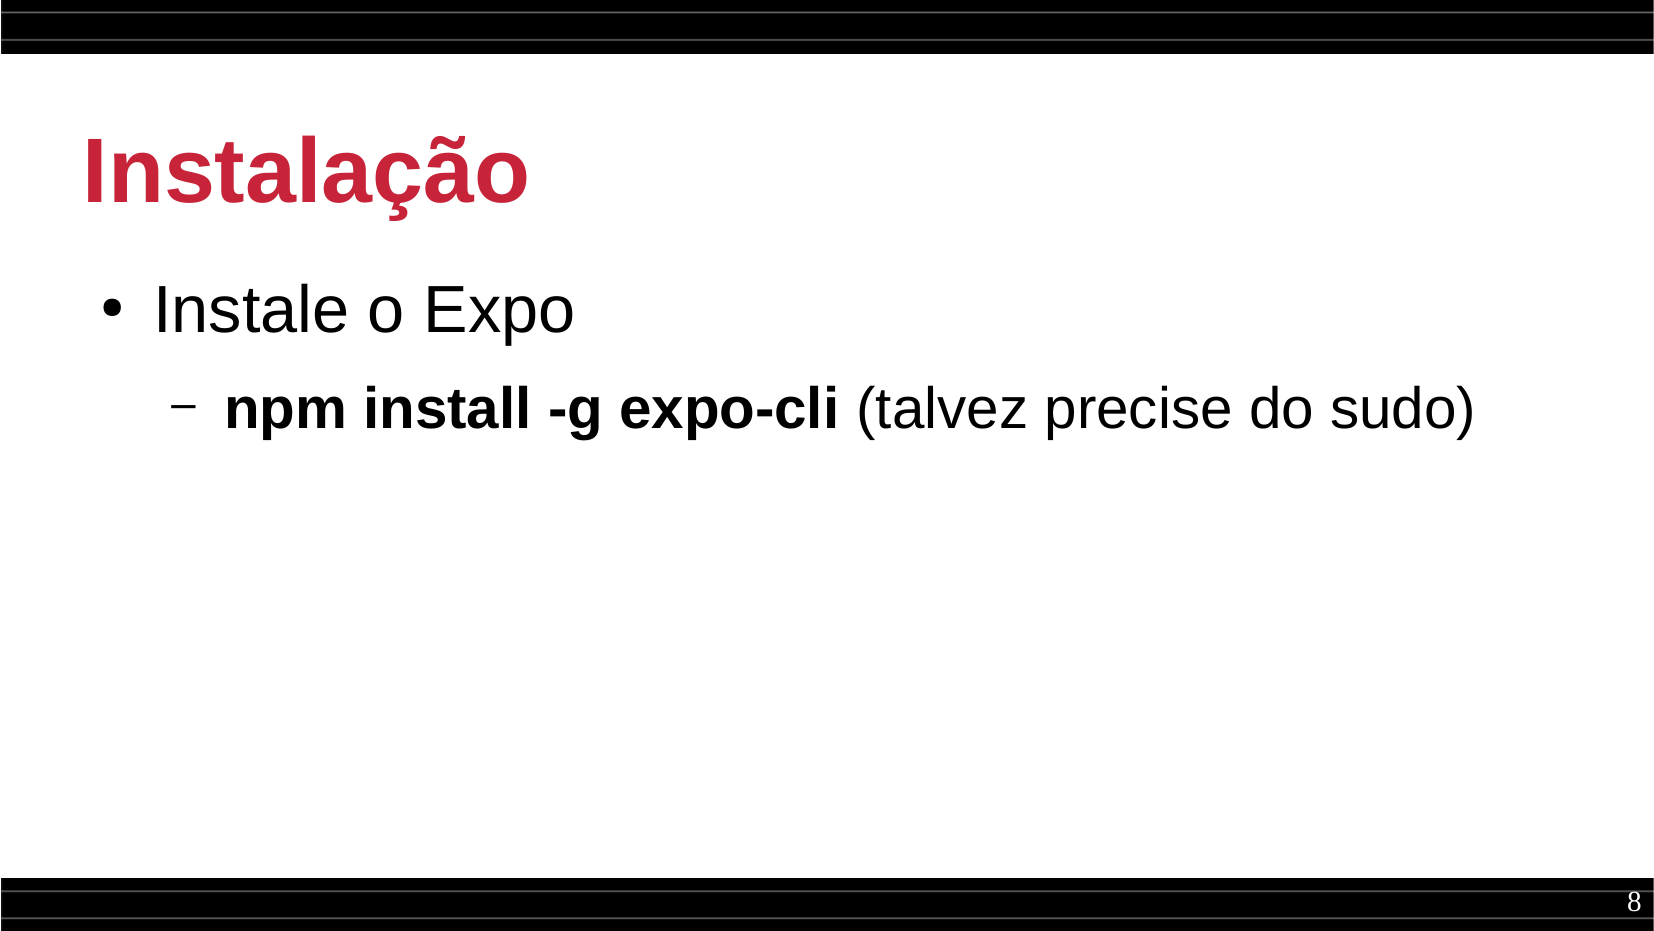

# Instalação
Instale o Expo
npm install -g expo-cli (talvez precise do sudo)